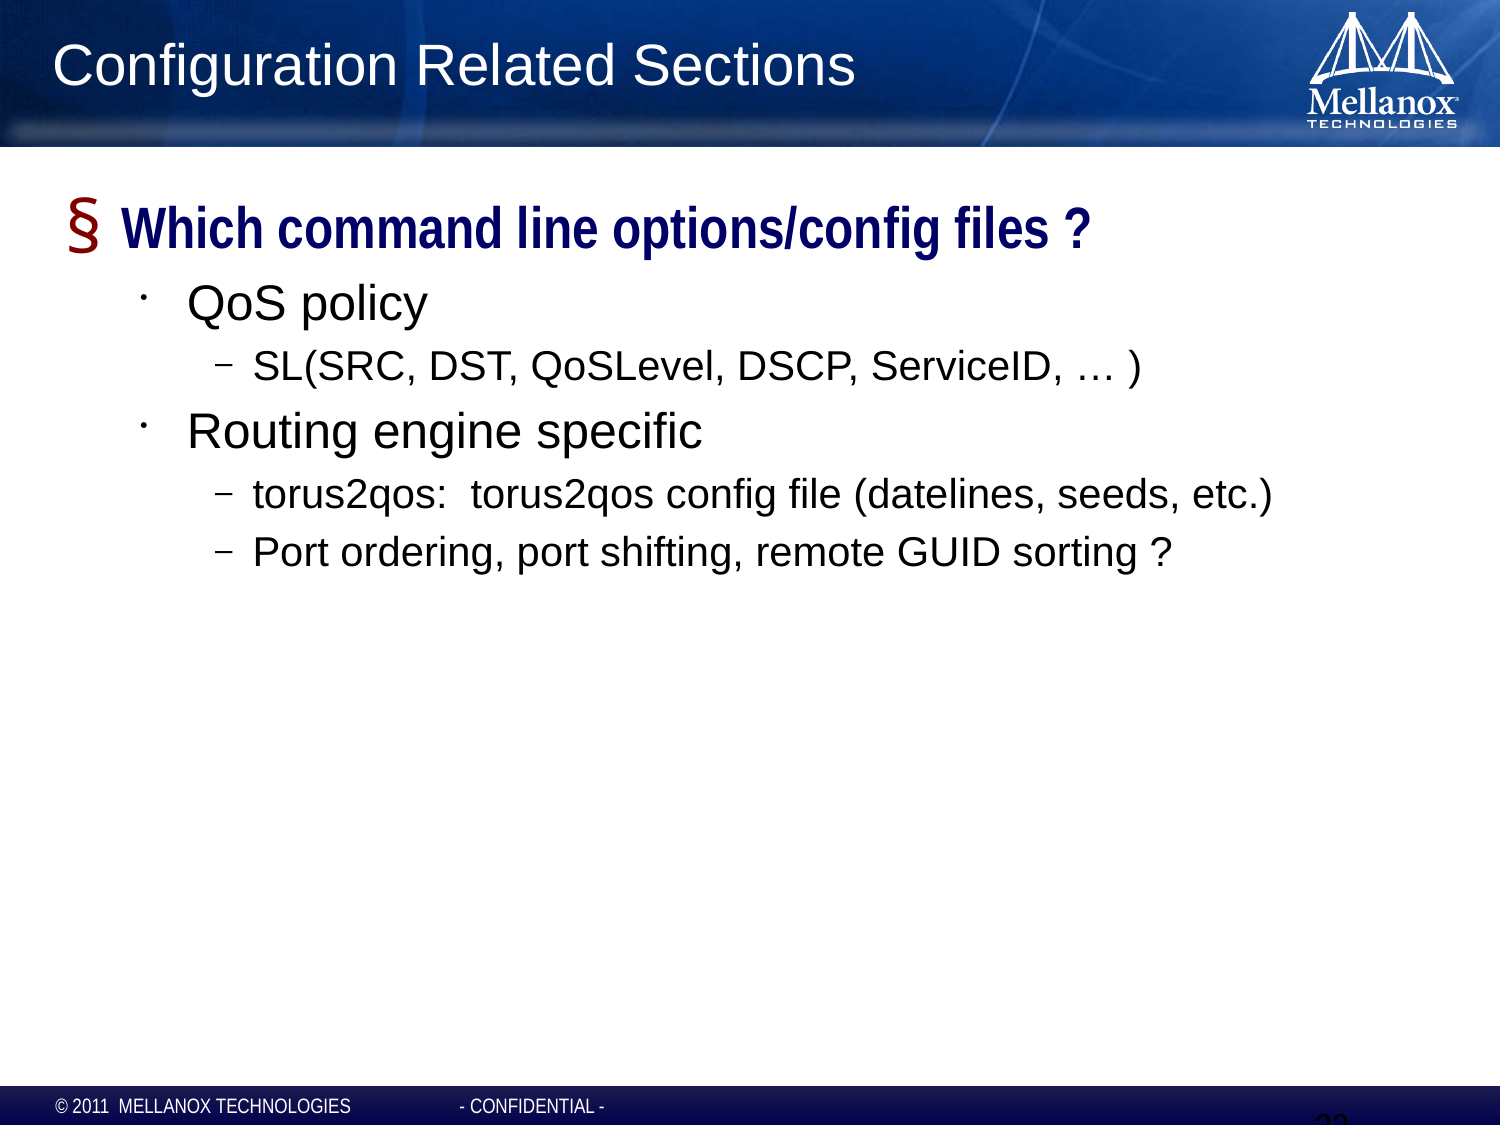

# Configuration Related Sections
Which command line options/config files ?
QoS policy
SL(SRC, DST, QoSLevel, DSCP, ServiceID, … )
Routing engine specific
torus2qos: torus2qos config file (datelines, seeds, etc.)
Port ordering, port shifting, remote GUID sorting ?